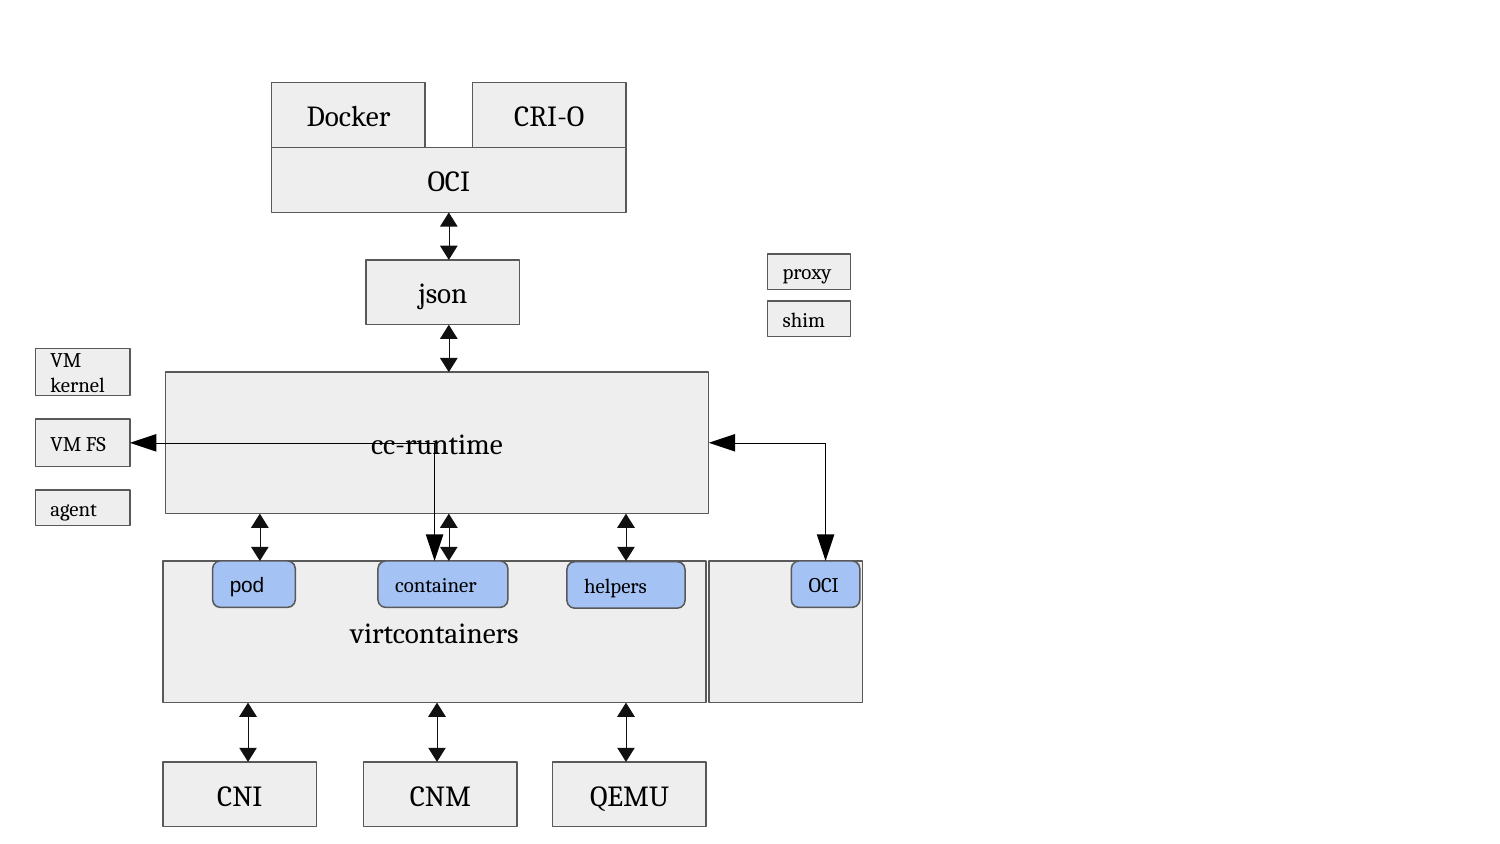

Docker
CRI-O
OCI
proxy
json
shim
VM kernel
cc-runtime
VM FS
agent
virtcontainers
pod
container
OCI
helpers
CNI
CNM
QEMU